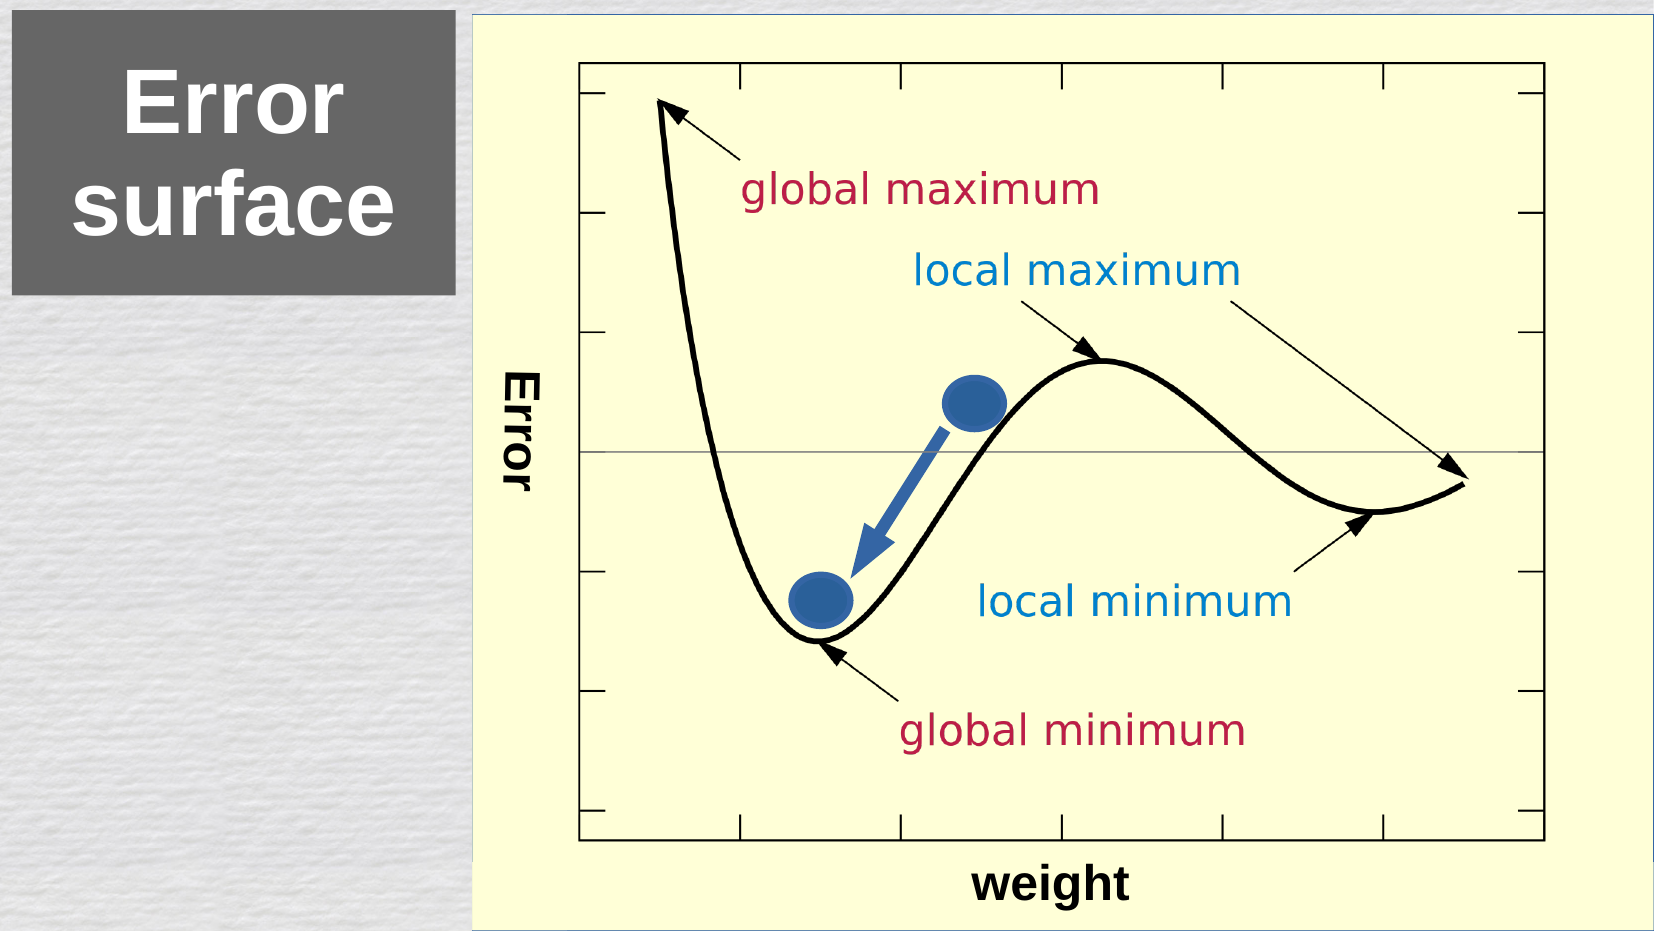

# Error surface
Error
weight
| | | | | |
| --- | --- | --- | --- | --- |
| | | | | |
| | | | | |
| | | | | |
| | | | | |